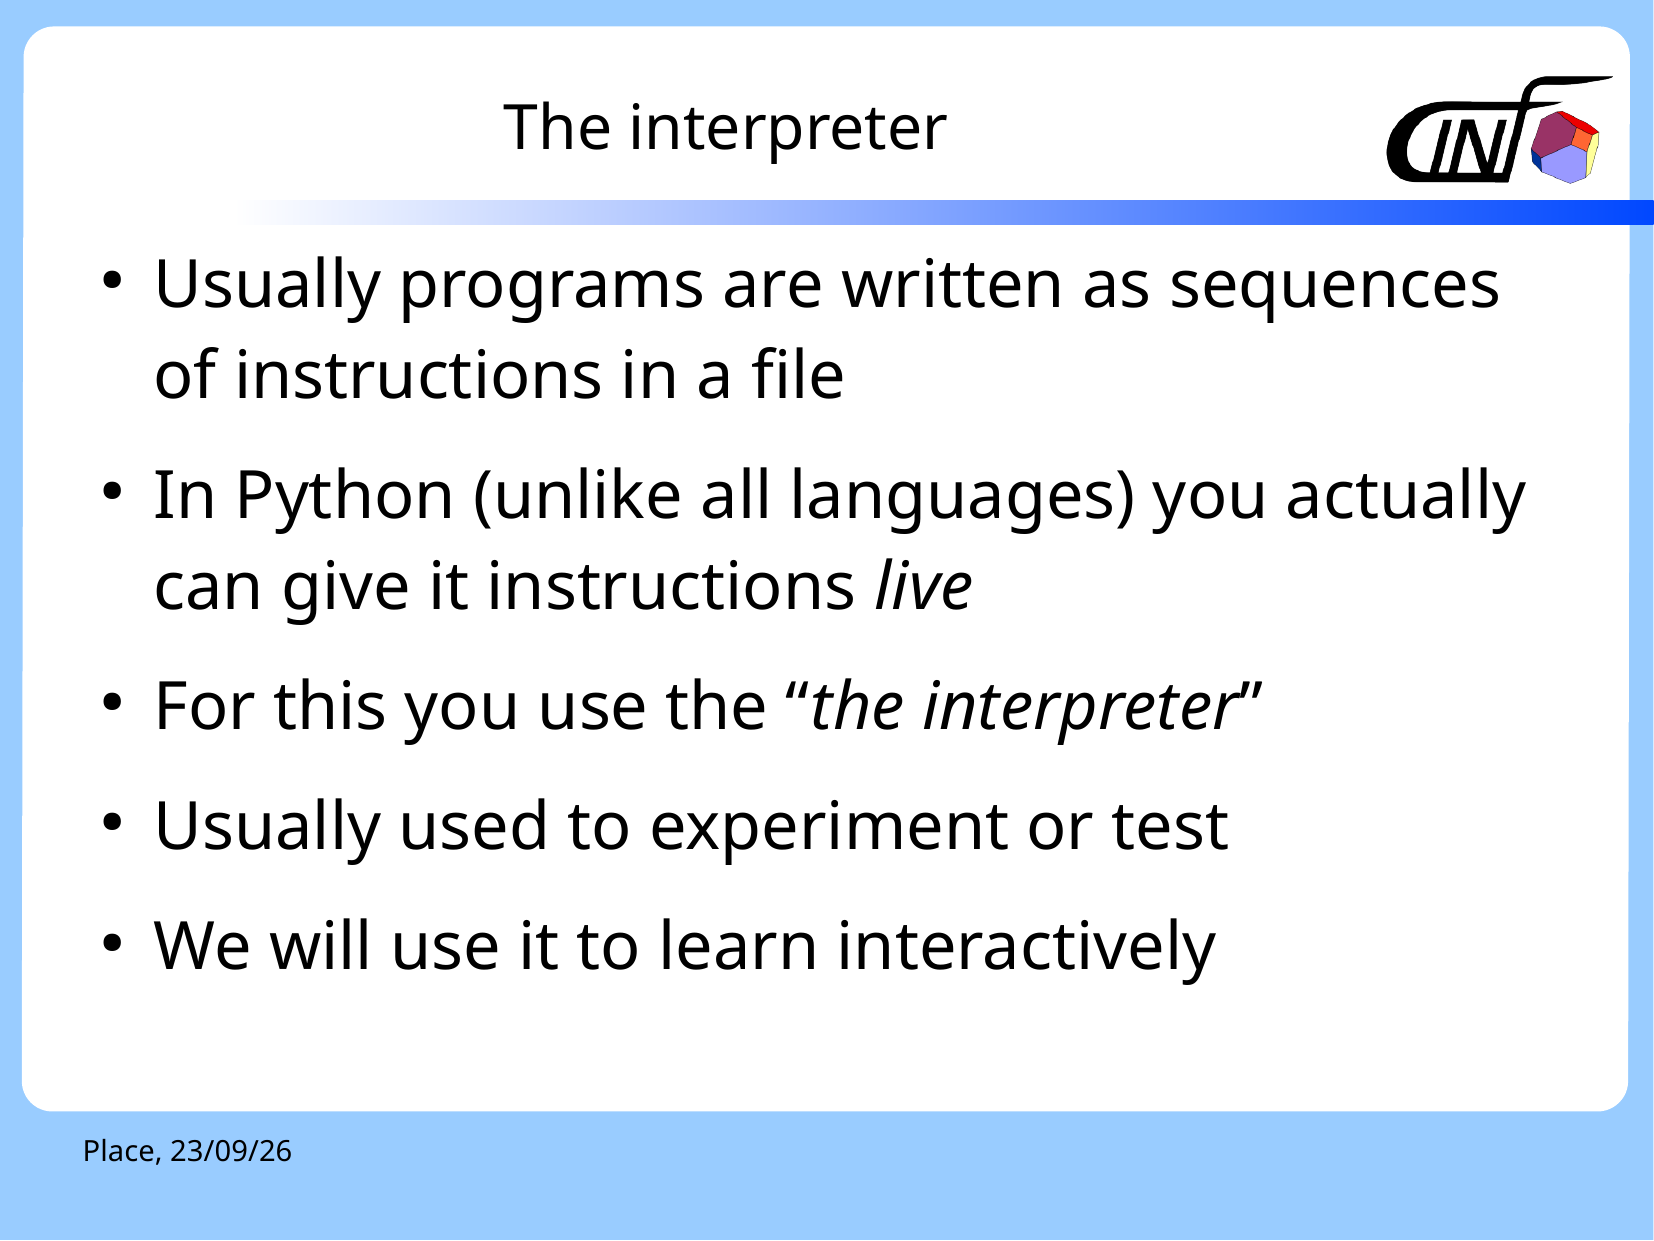

# The interpreter
Usually programs are written as sequences of instructions in a file
In Python (unlike all languages) you actually can give it instructions live
For this you use the “the interpreter”
Usually used to experiment or test
We will use it to learn interactively